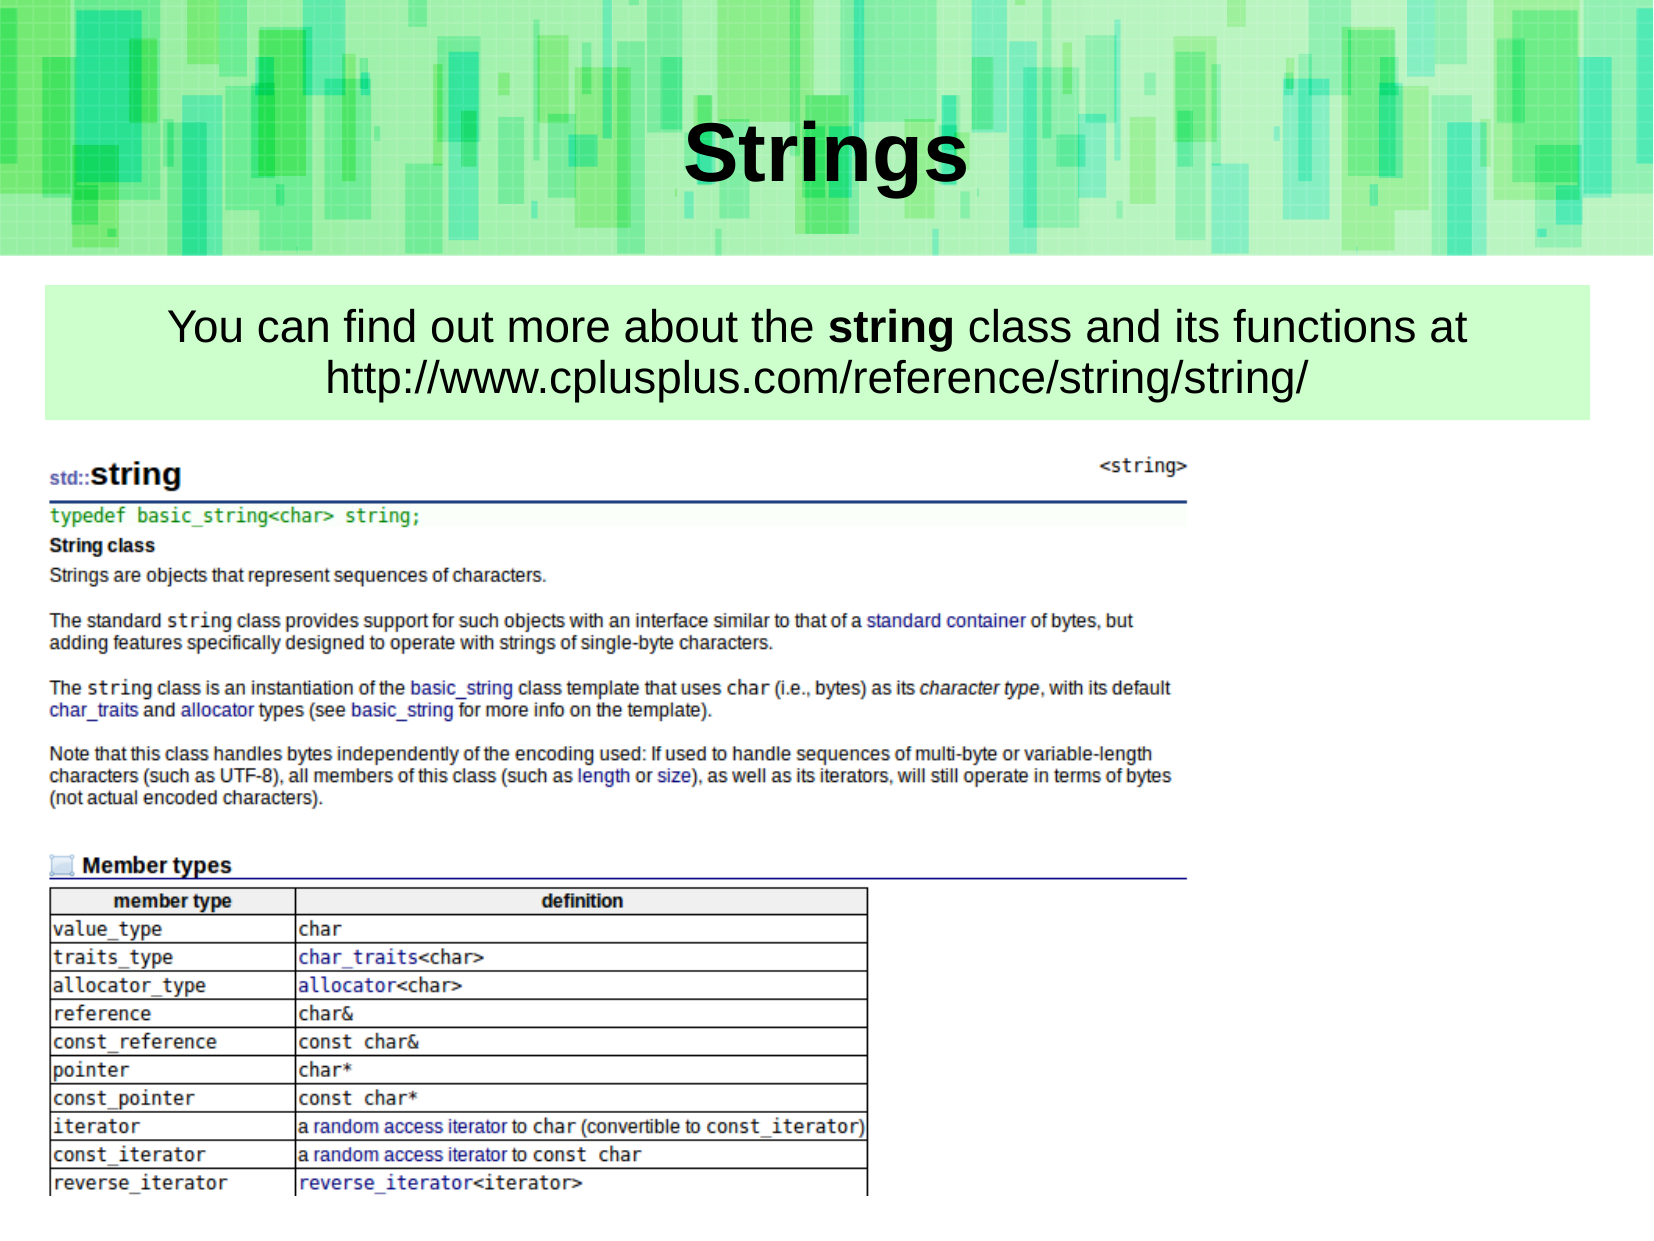

# Strings
You can find out more about the string class and its functions at
http://www.cplusplus.com/reference/string/string/